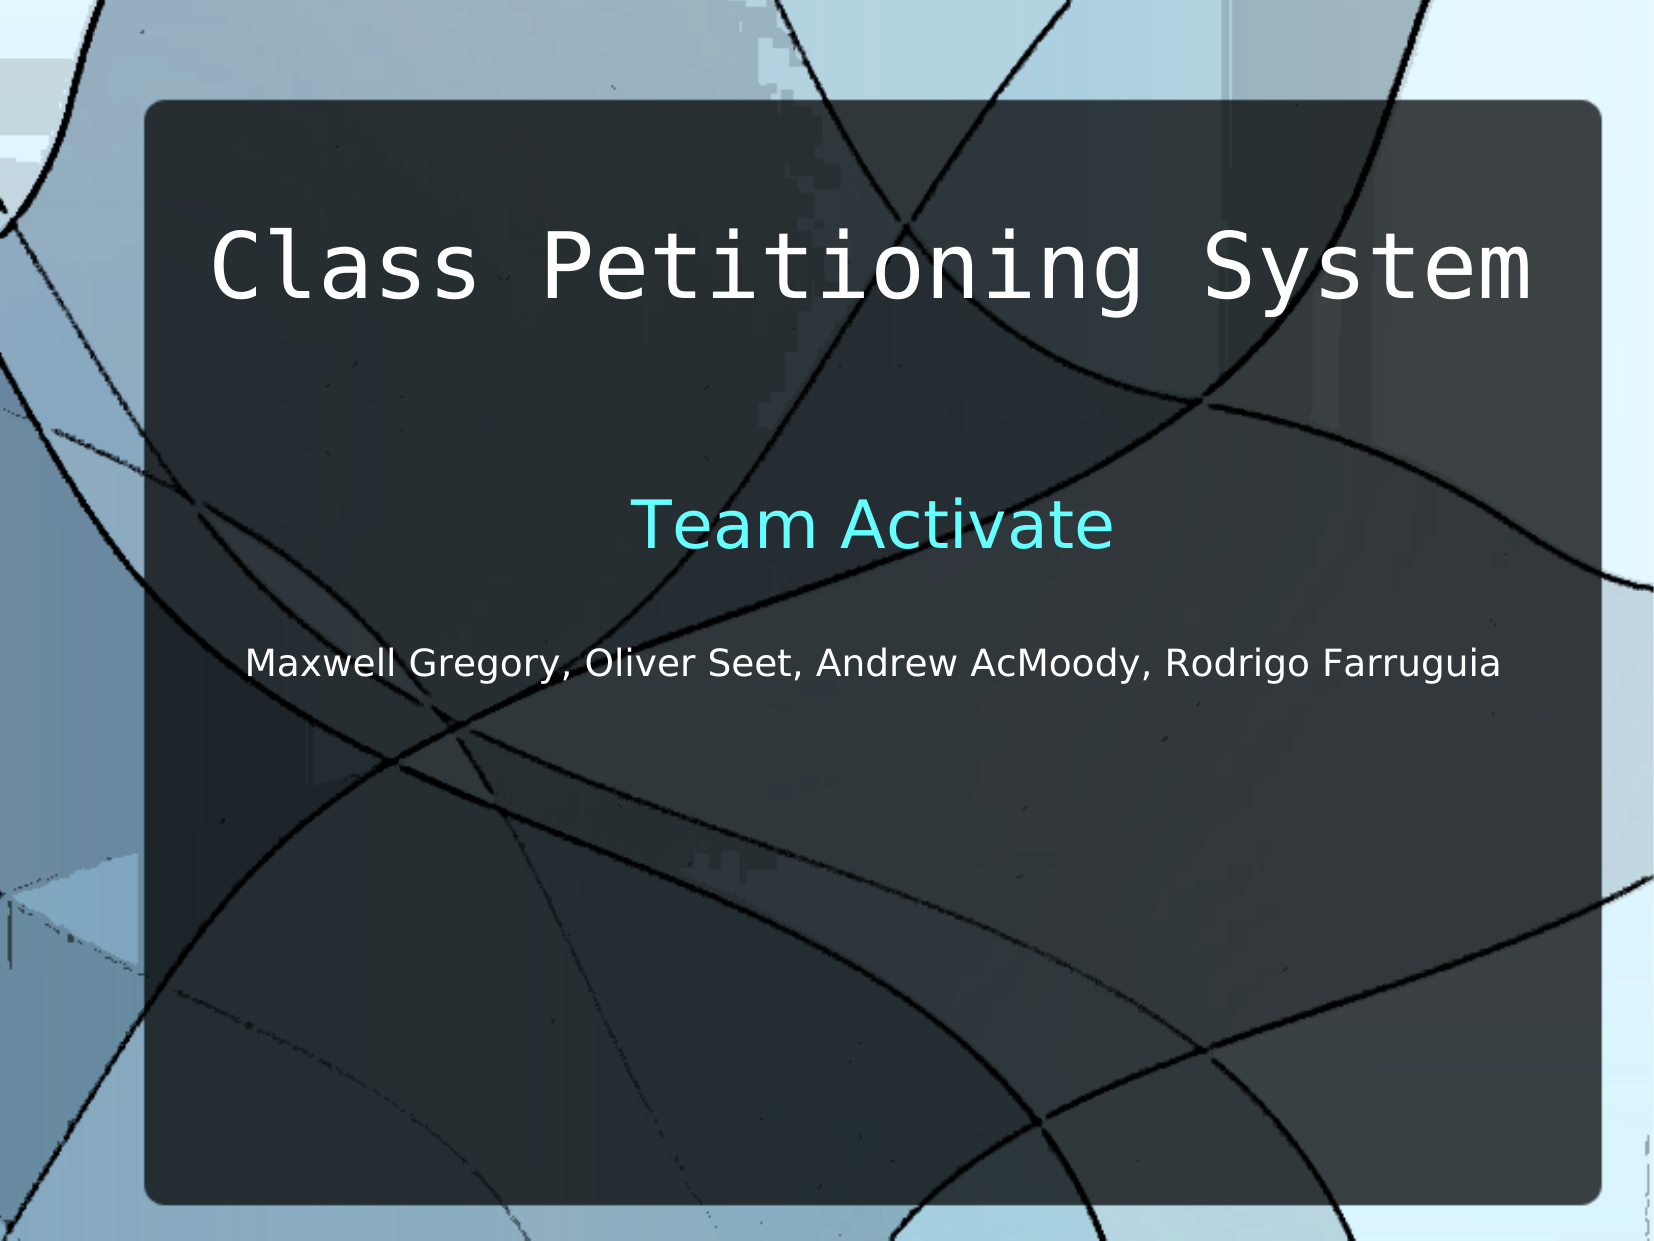

# Class Petitioning System
Team Activate
Maxwell Gregory, Oliver Seet, Andrew AcMoody, Rodrigo Farruguia